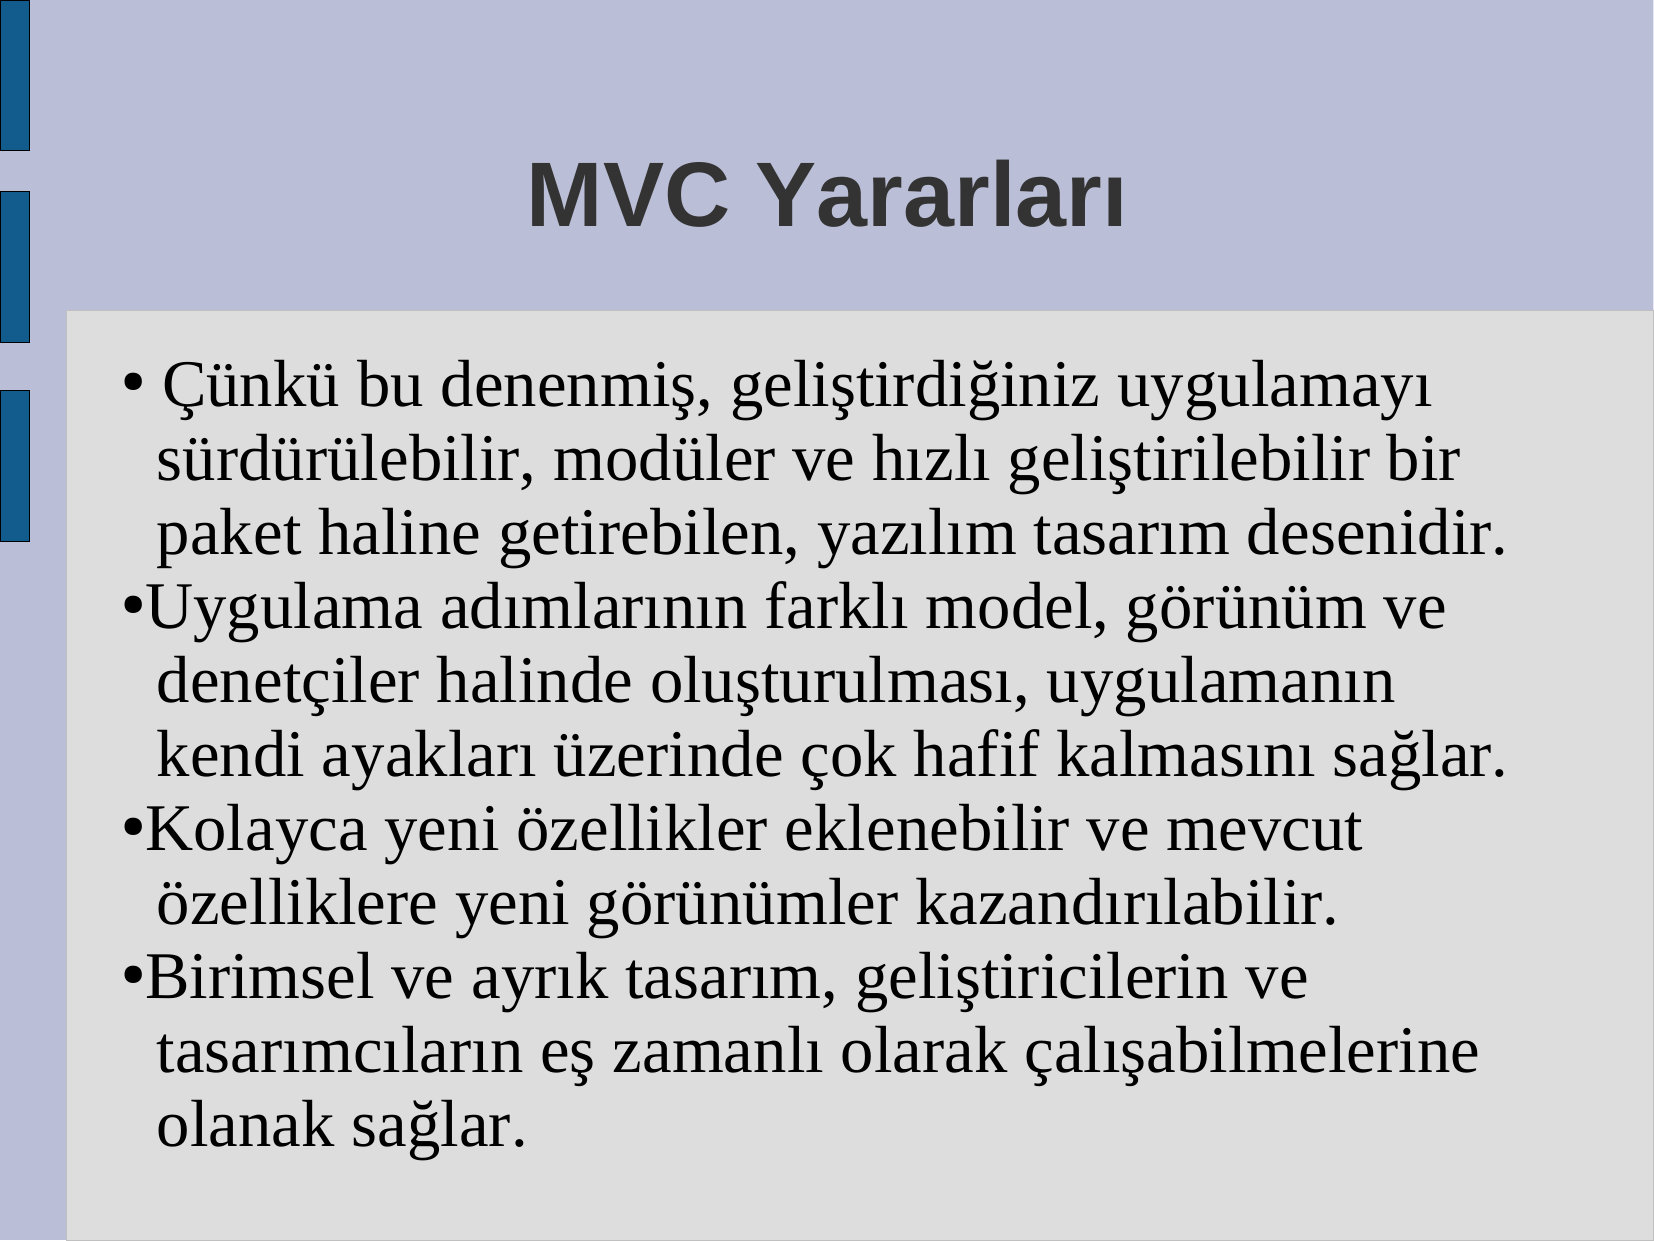

# MVC Yararları
 Çünkü bu denenmiş, geliştirdiğiniz uygulamayı sürdürülebilir, modüler ve hızlı geliştirilebilir bir paket haline getirebilen, yazılım tasarım desenidir.
Uygulama adımlarının farklı model, görünüm ve denetçiler halinde oluşturulması, uygulamanın kendi ayakları üzerinde çok hafif kalmasını sağlar.
Kolayca yeni özellikler eklenebilir ve mevcut özelliklere yeni görünümler kazandırılabilir.
Birimsel ve ayrık tasarım, geliştiricilerin ve tasarımcıların eş zamanlı olarak çalışabilmelerine olanak sağlar.